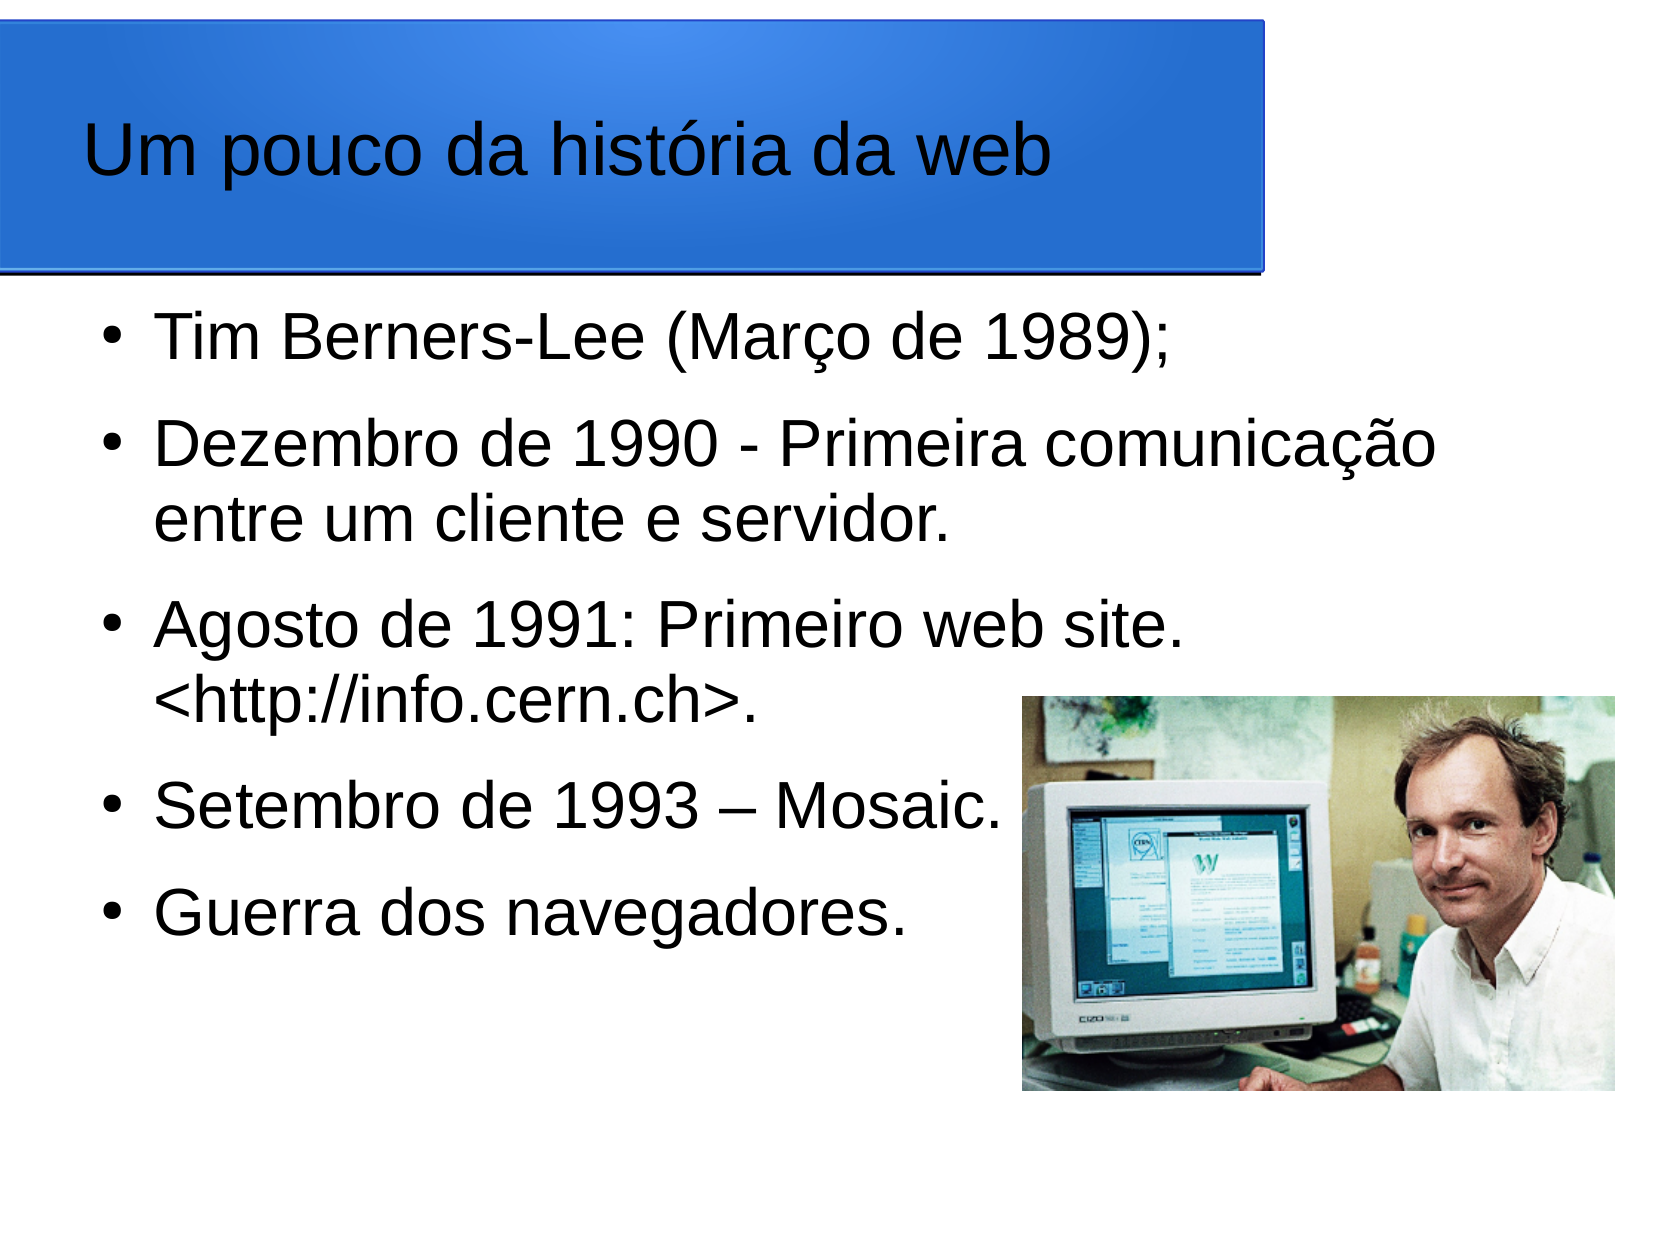

# Um pouco da história da web
Tim Berners-Lee (Março de 1989);
Dezembro de 1990 - Primeira comunicação entre um cliente e servidor.
Agosto de 1991: Primeiro web site. <http://info.cern.ch>.
Setembro de 1993 – Mosaic.
Guerra dos navegadores.